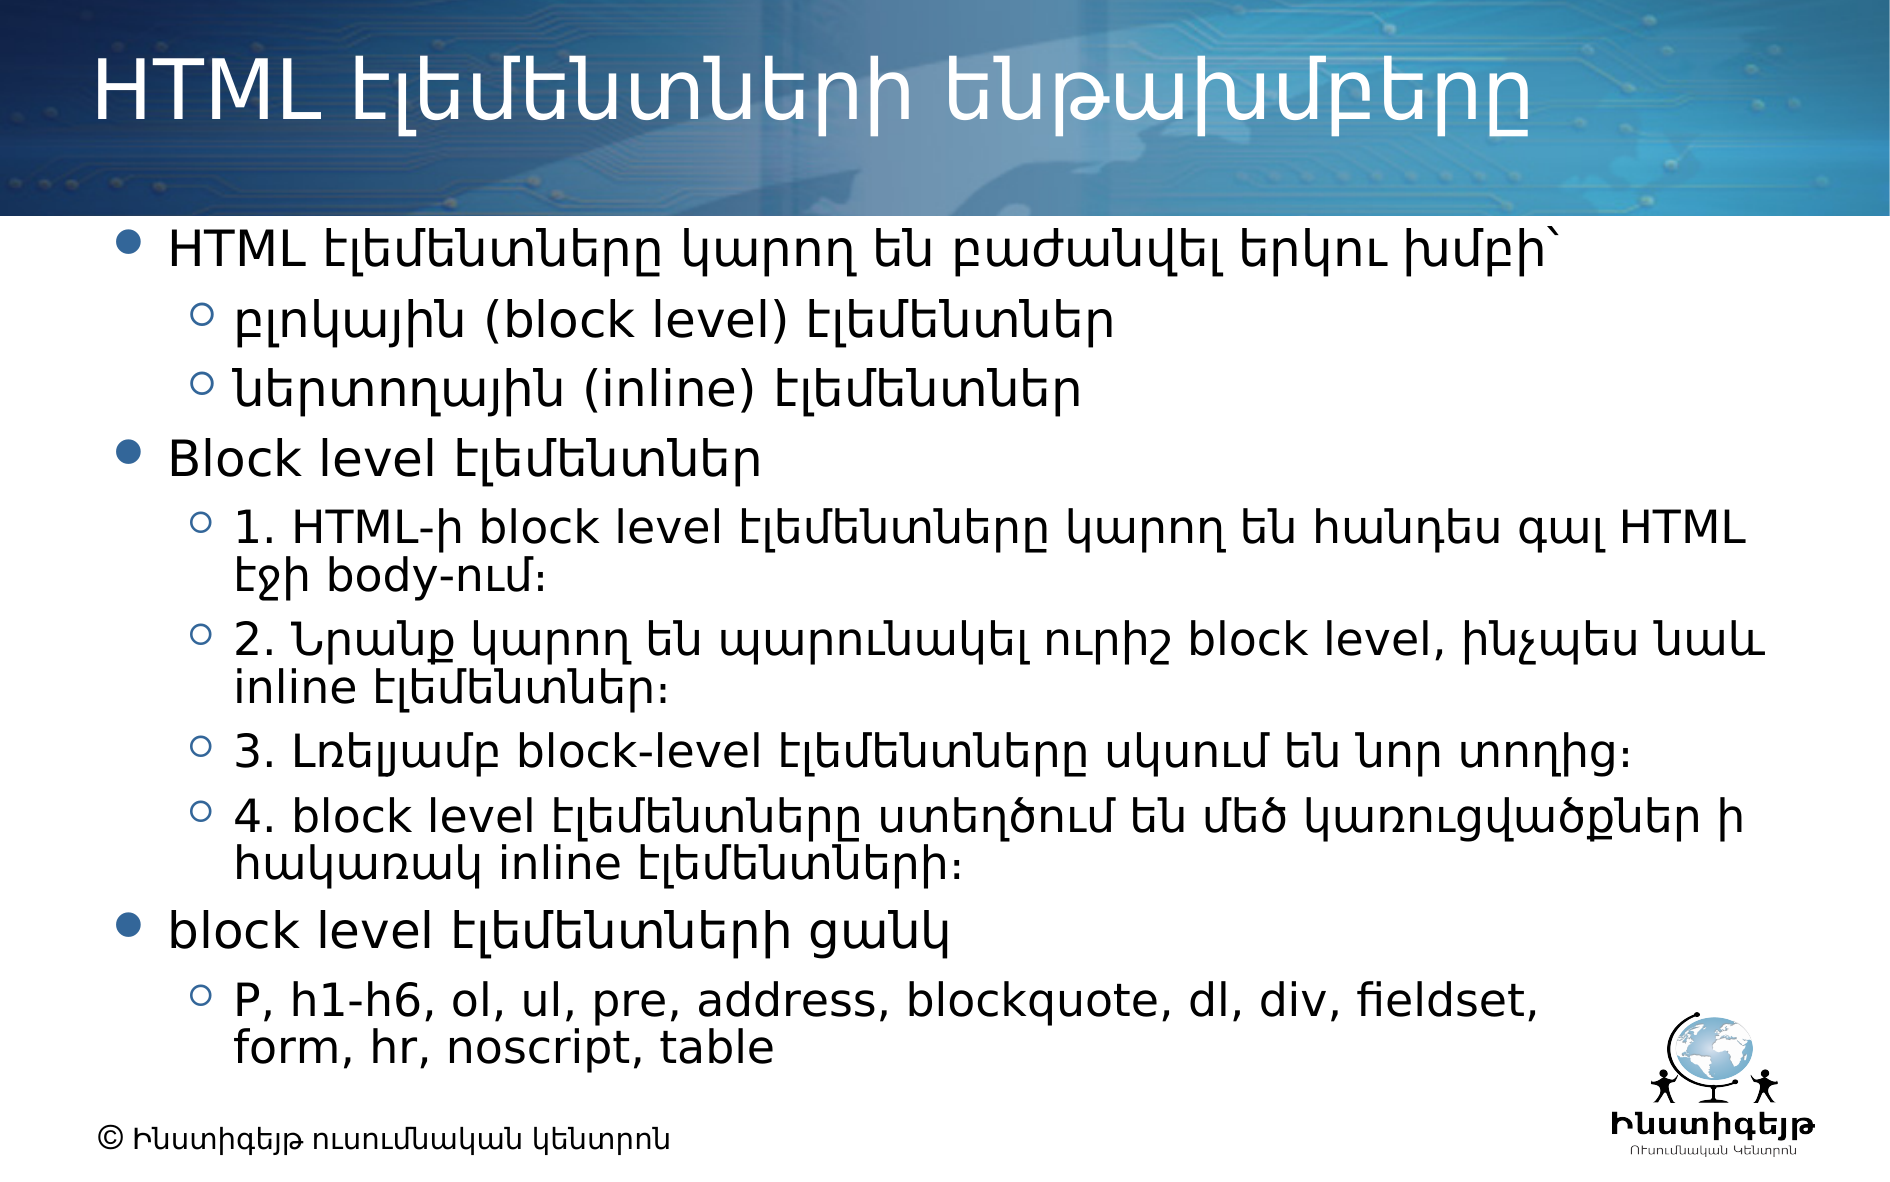

HTML էլեմենտների ենթախմբերը
# HTML էլեմենտները կարող են բաժանվել երկու խմբի՝
բլոկային (block level) էլեմենտներ
ներտողային (inline) էլեմենտներ
Block level էլեմենտներ
1. HTML-ի block level էլեմենտները կարող են հանդես գալ HTML էջի body-ում։
2. Նրանք կարող են պարունակել ուրիշ block level, ինչպես նաև inline էլեմենտներ։
3. Լռելյամբ block-level էլեմենտները սկսում են նոր տողից։
4. block level էլեմենտները ստեղծում են մեծ կառուցվածքներ ի հակառակ inline էլեմենտների։
block level էլեմենտների ցանկ
P, h1-h6, ol, ul, pre, address, blockquote, dl, div, fieldset,
form, hr, noscript, table